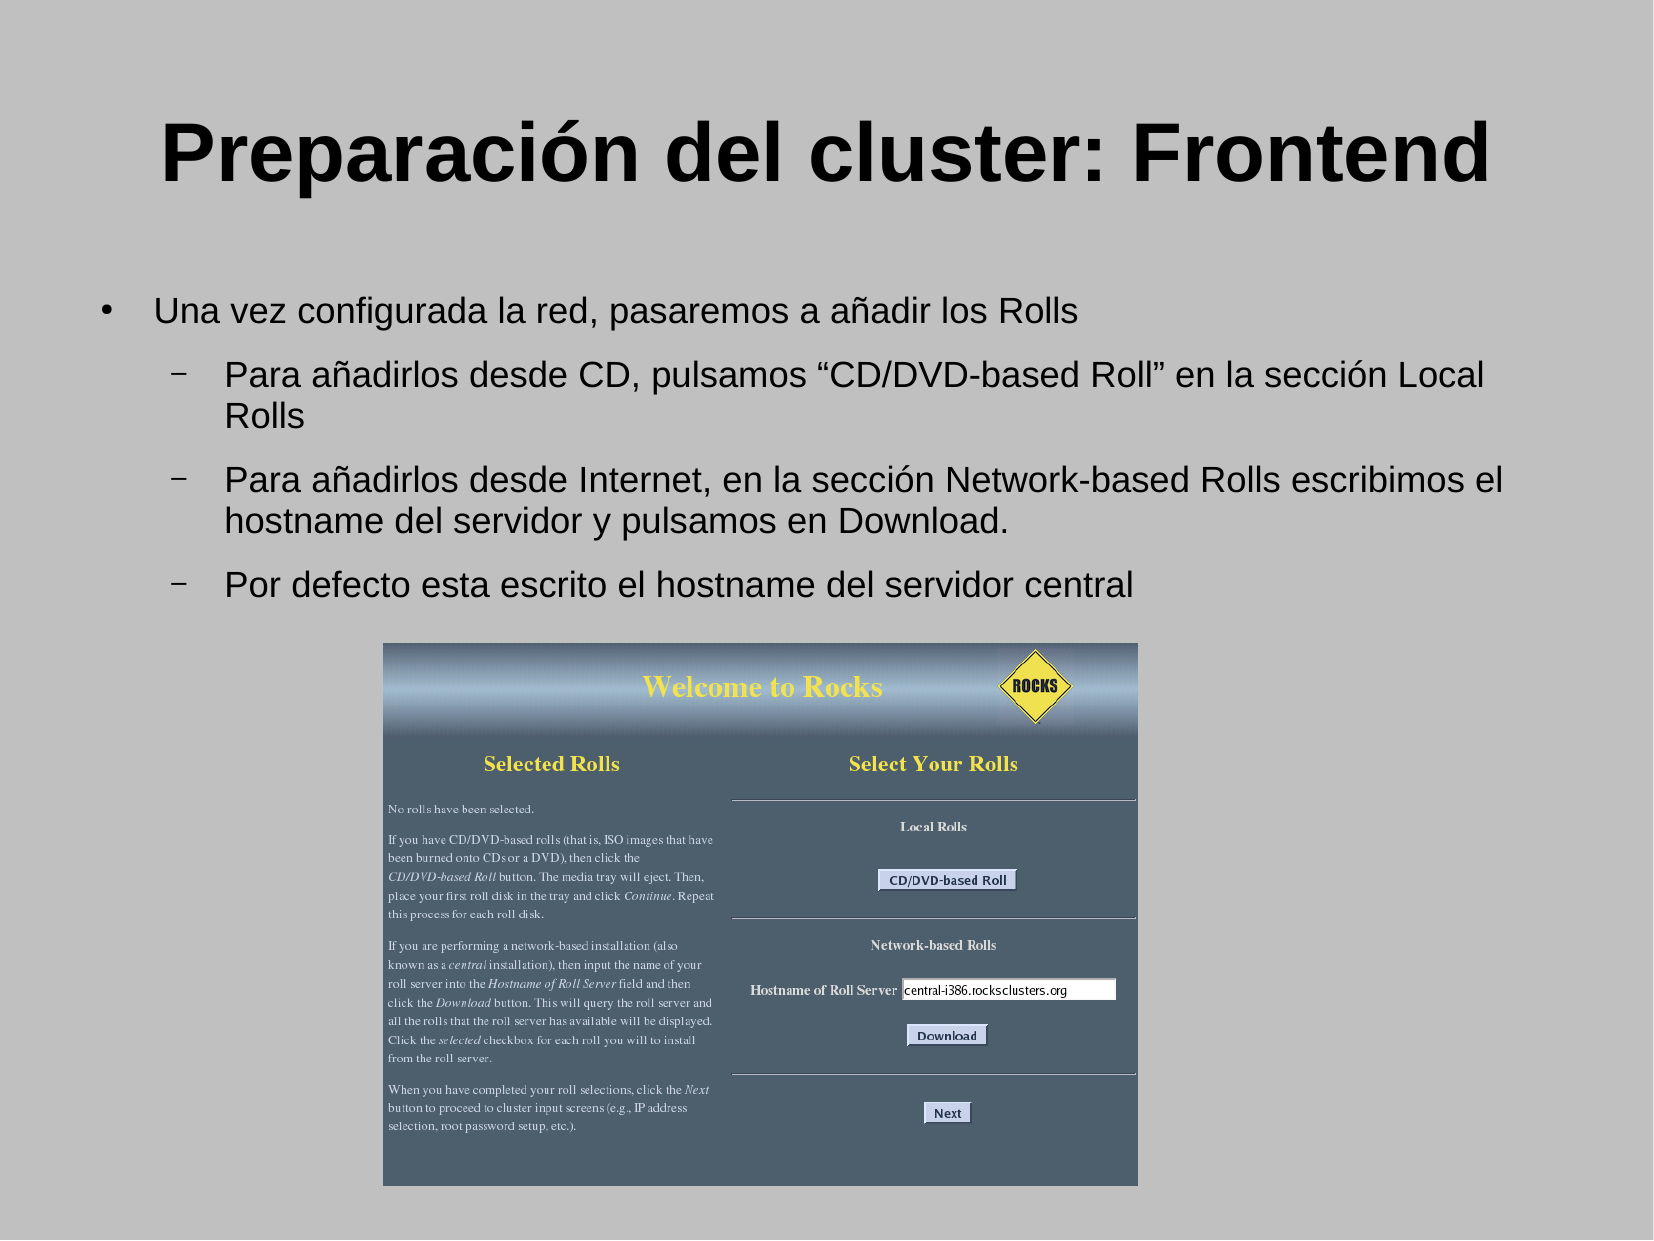

# Preparación del cluster: Frontend
Una vez configurada la red, pasaremos a añadir los Rolls
Para añadirlos desde CD, pulsamos “CD/DVD-based Roll” en la sección Local Rolls
Para añadirlos desde Internet, en la sección Network-based Rolls escribimos el hostname del servidor y pulsamos en Download.
Por defecto esta escrito el hostname del servidor central